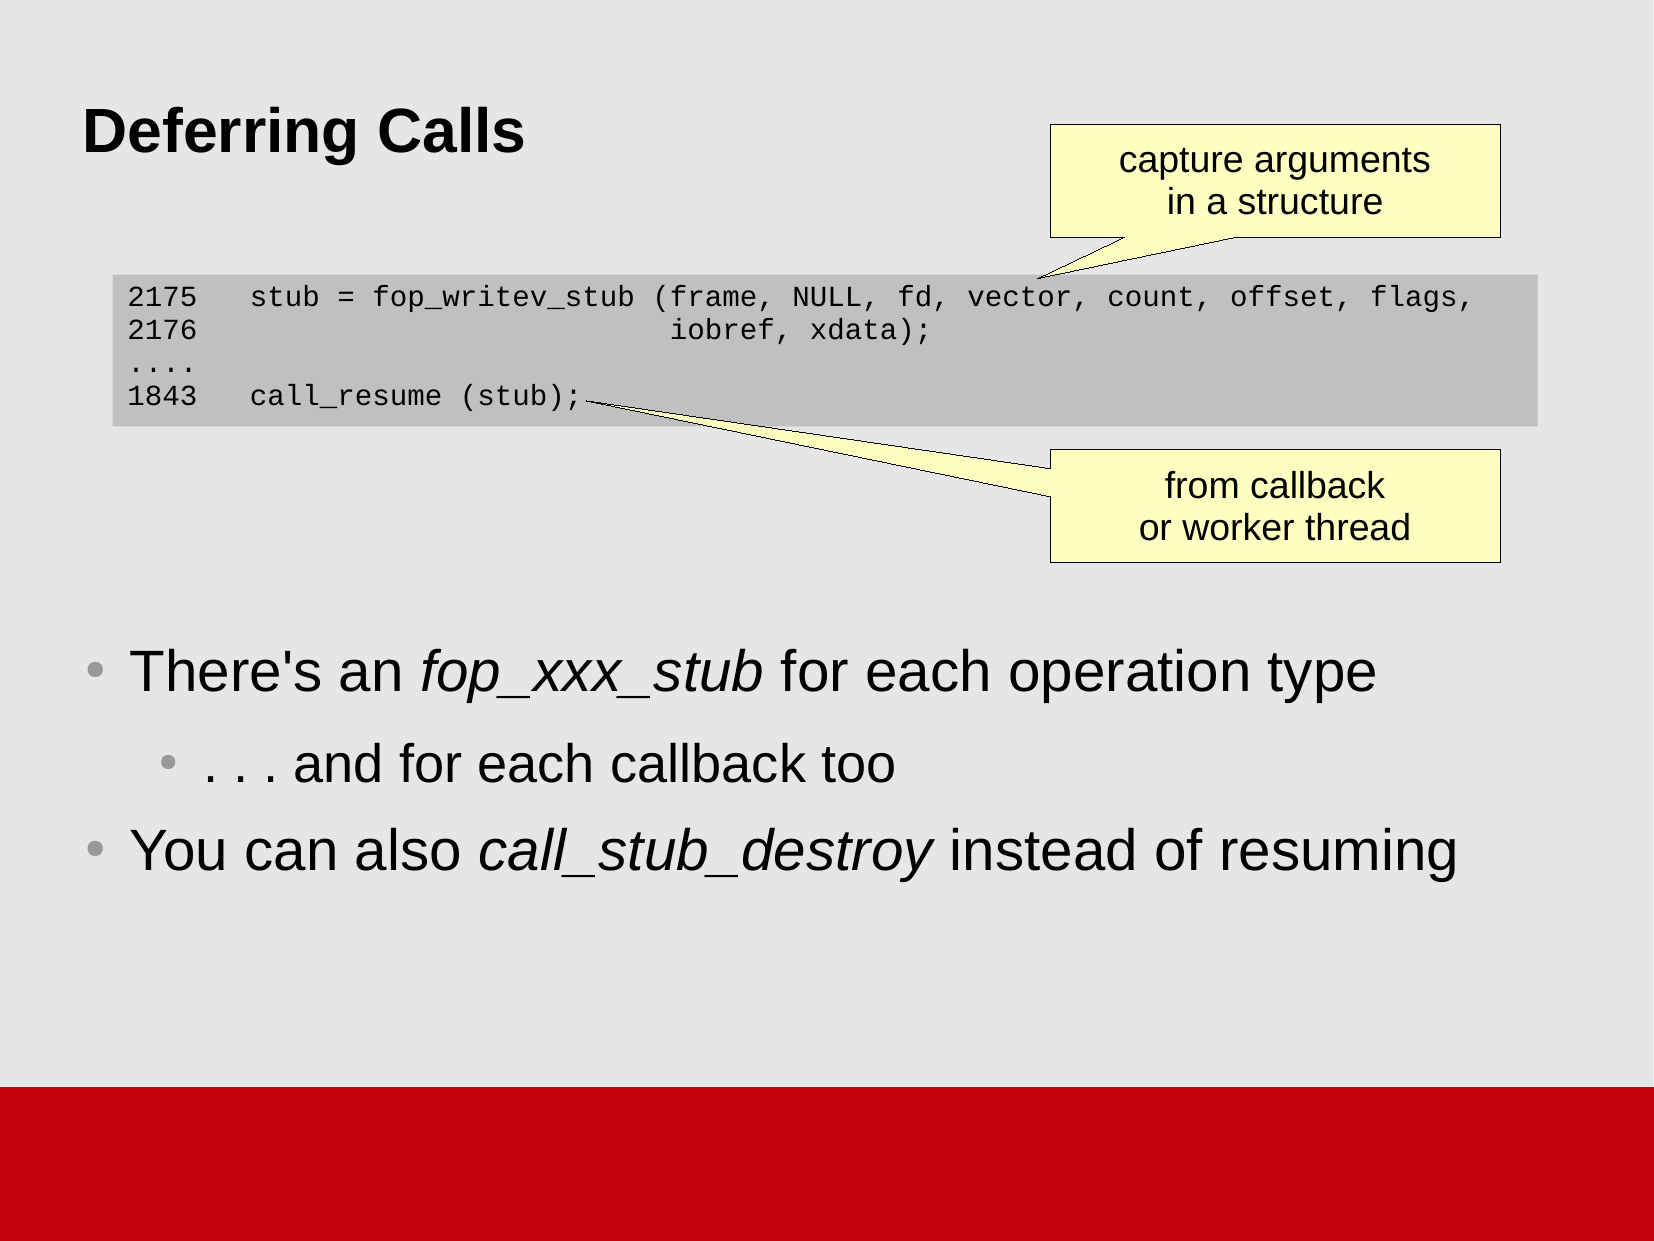

# Deferring Calls
capture arguments
in a structure
2175 stub = fop_writev_stub (frame, NULL, fd, vector, count, offset, flags,
2176 iobref, xdata);
....
1843 call_resume (stub);
from callback
or worker thread
There's an fop_xxx_stub for each operation type
. . . and for each callback too
You can also call_stub_destroy instead of resuming